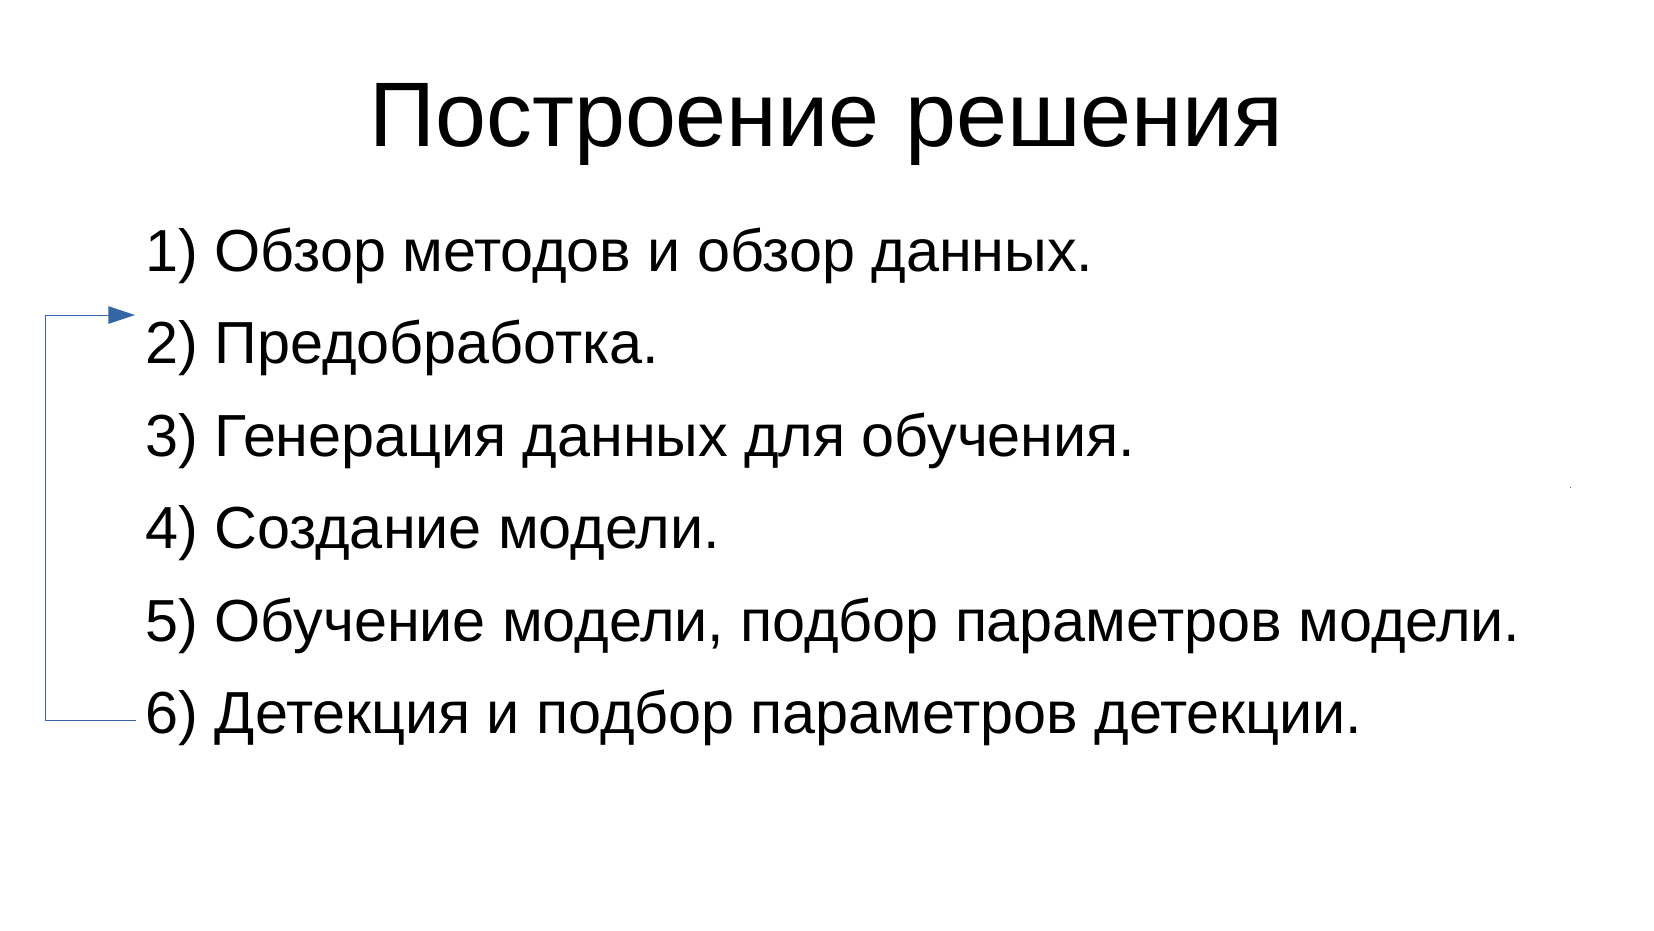

# Построение решения
1) Обзор методов и обзор данных.
2) Предобработка.
3) Генерация данных для обучения.
4) Создание модели.
5) Обучение модели, подбор параметров модели.
6) Детекция и подбор параметров детекции.